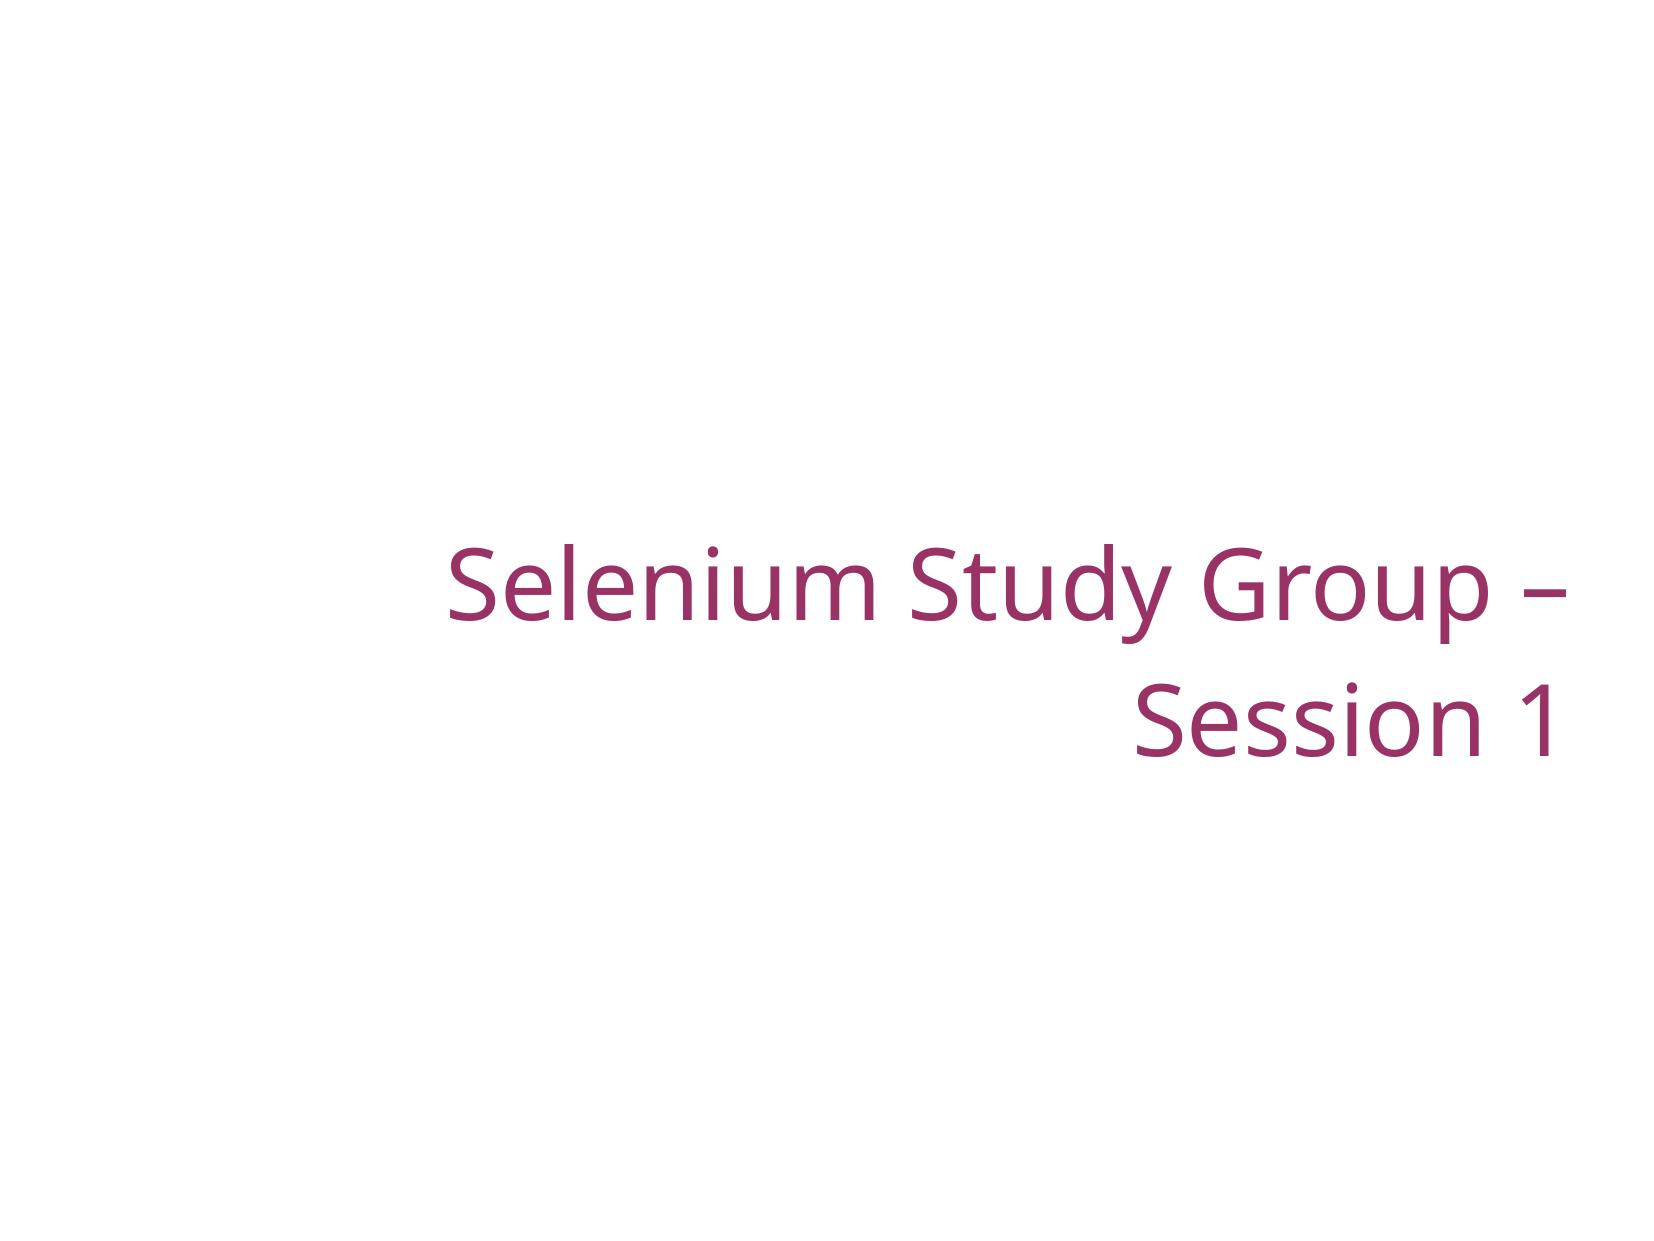

#
Selenium Study Group – Session 1